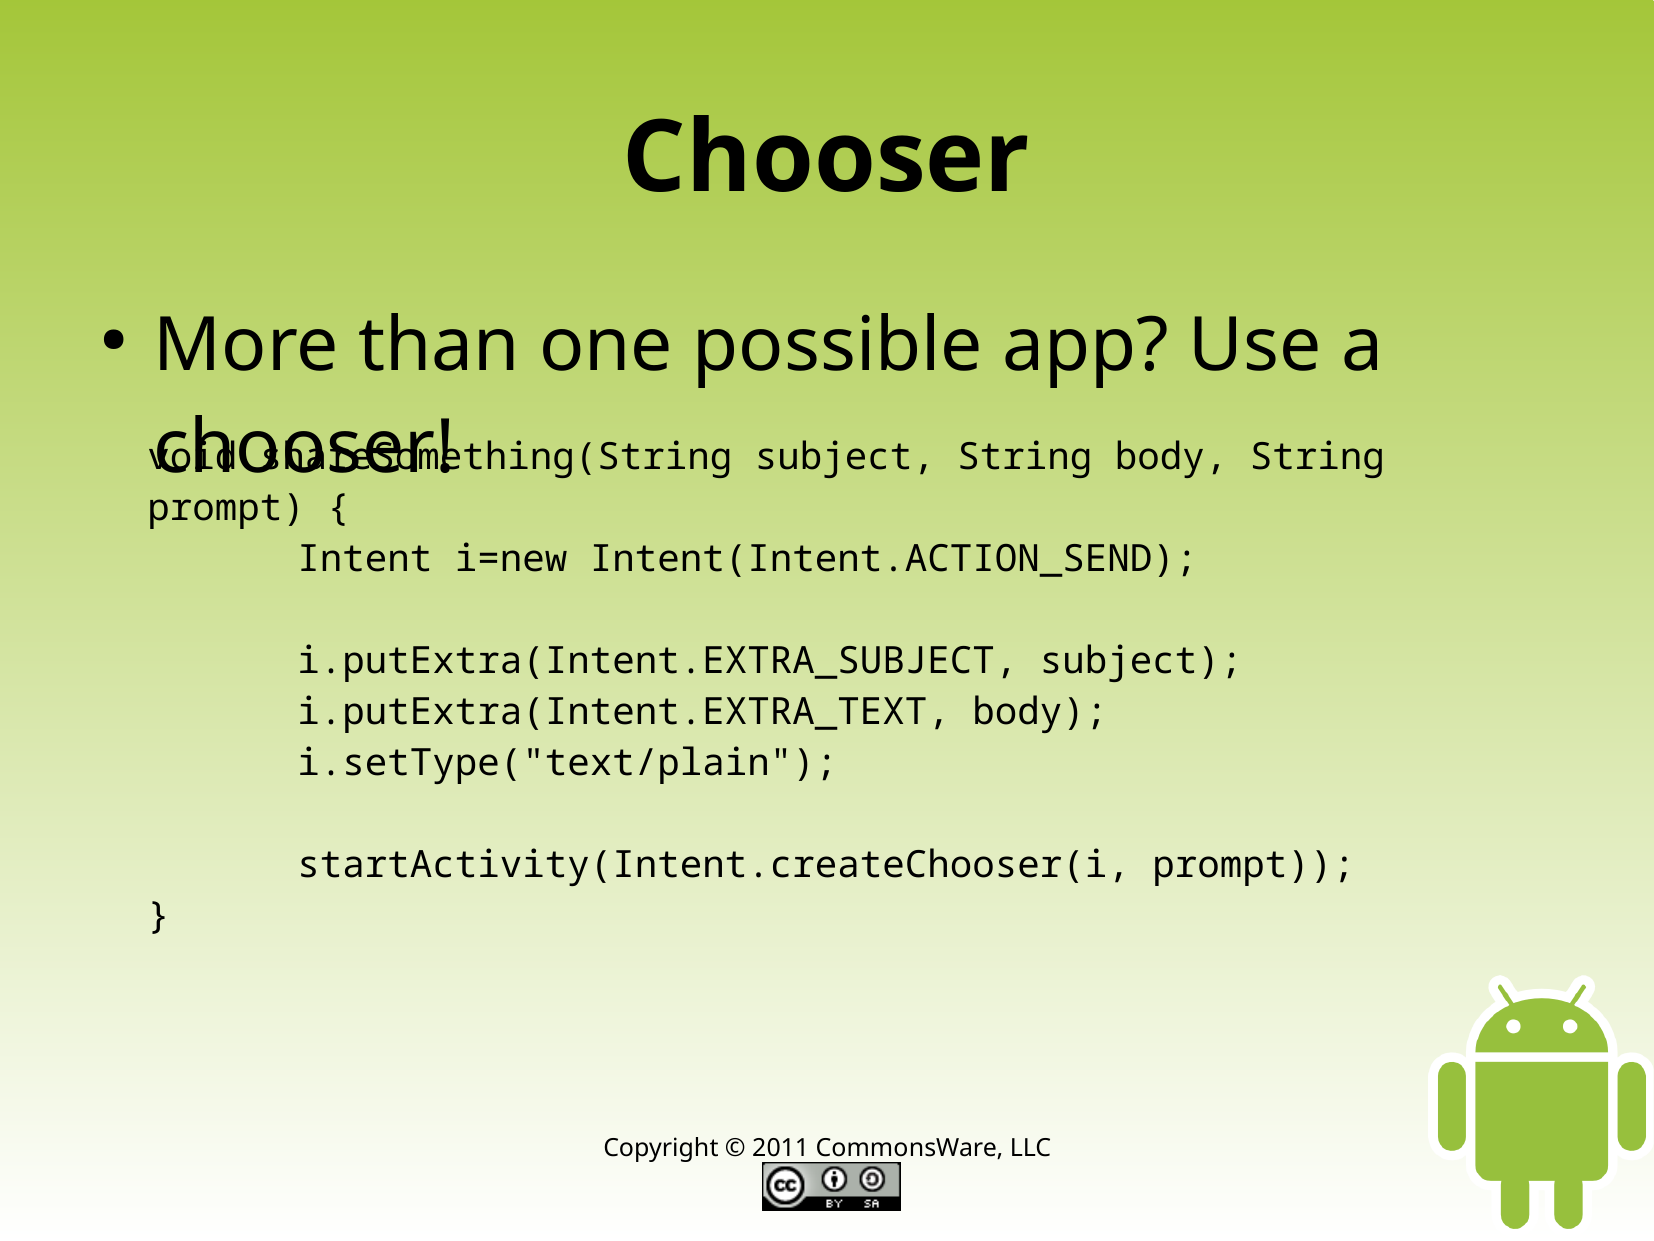

# Chooser
More than one possible app? Use a chooser!
void shareSomething(String subject, String body, String prompt) {
		Intent i=new Intent(Intent.ACTION_SEND);
		i.putExtra(Intent.EXTRA_SUBJECT, subject);
		i.putExtra(Intent.EXTRA_TEXT, body);
		i.setType("text/plain");
		startActivity(Intent.createChooser(i, prompt));
}